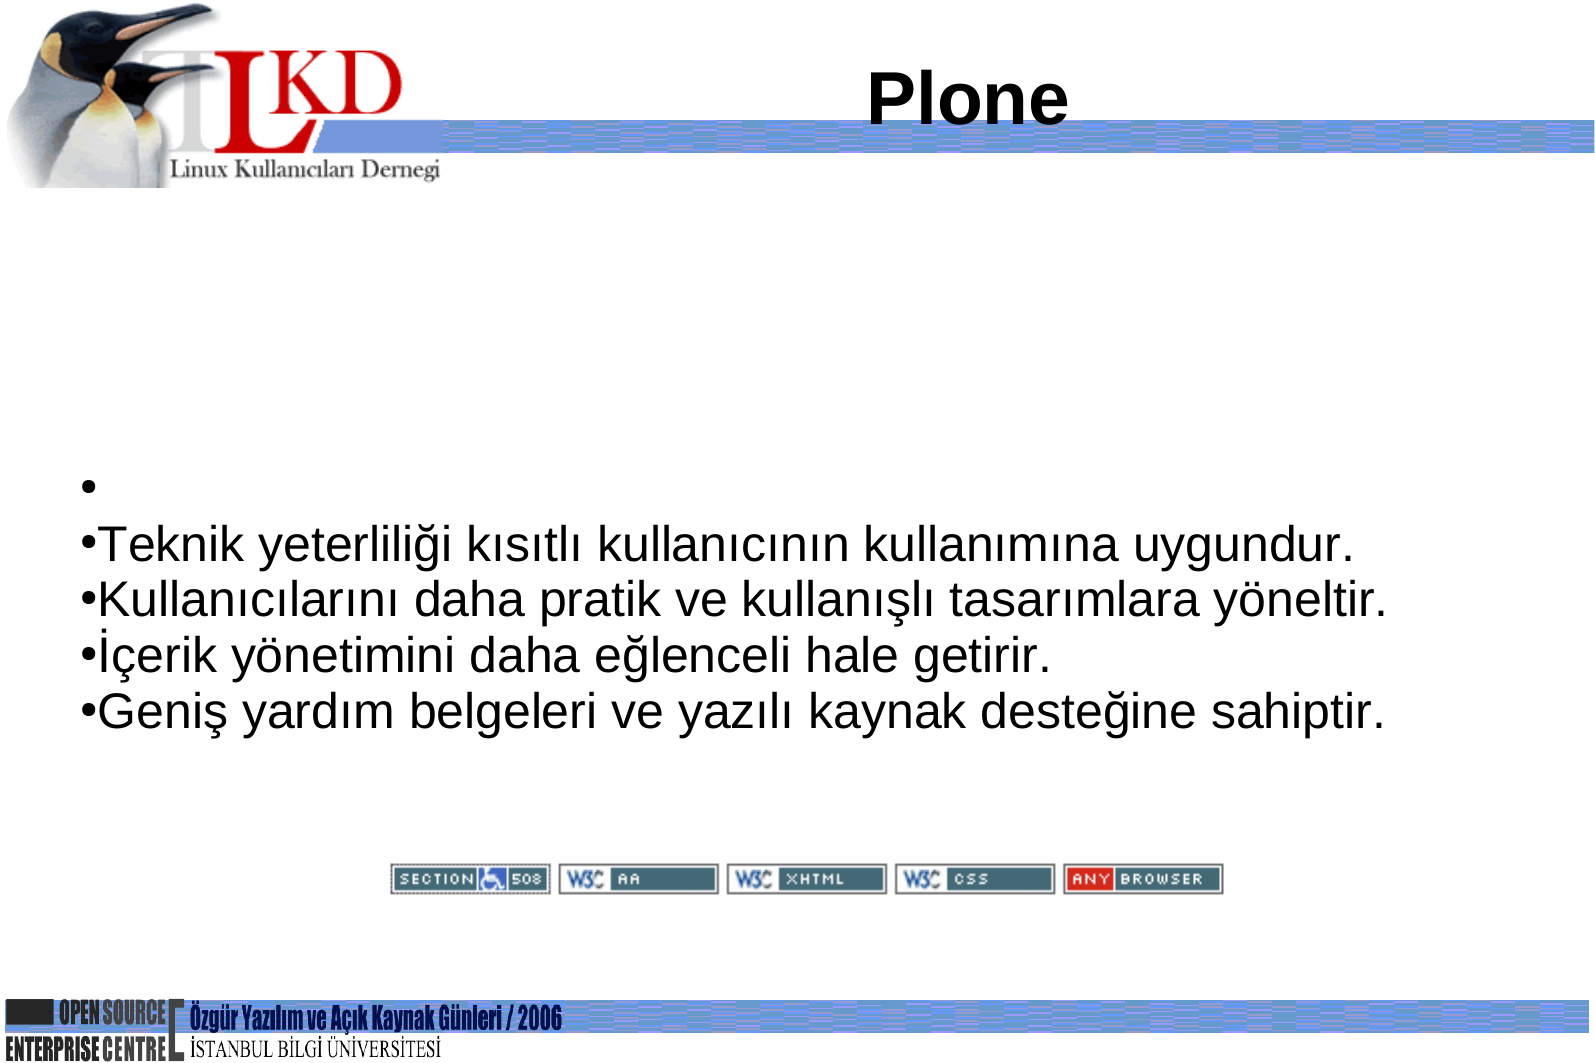

# Plone
Teknik yeterliliği kısıtlı kullanıcının kullanımına uygundur.
Kullanıcılarını daha pratik ve kullanışlı tasarımlara yöneltir.
İçerik yönetimini daha eğlenceli hale getirir.
Geniş yardım belgeleri ve yazılı kaynak desteğine sahiptir.